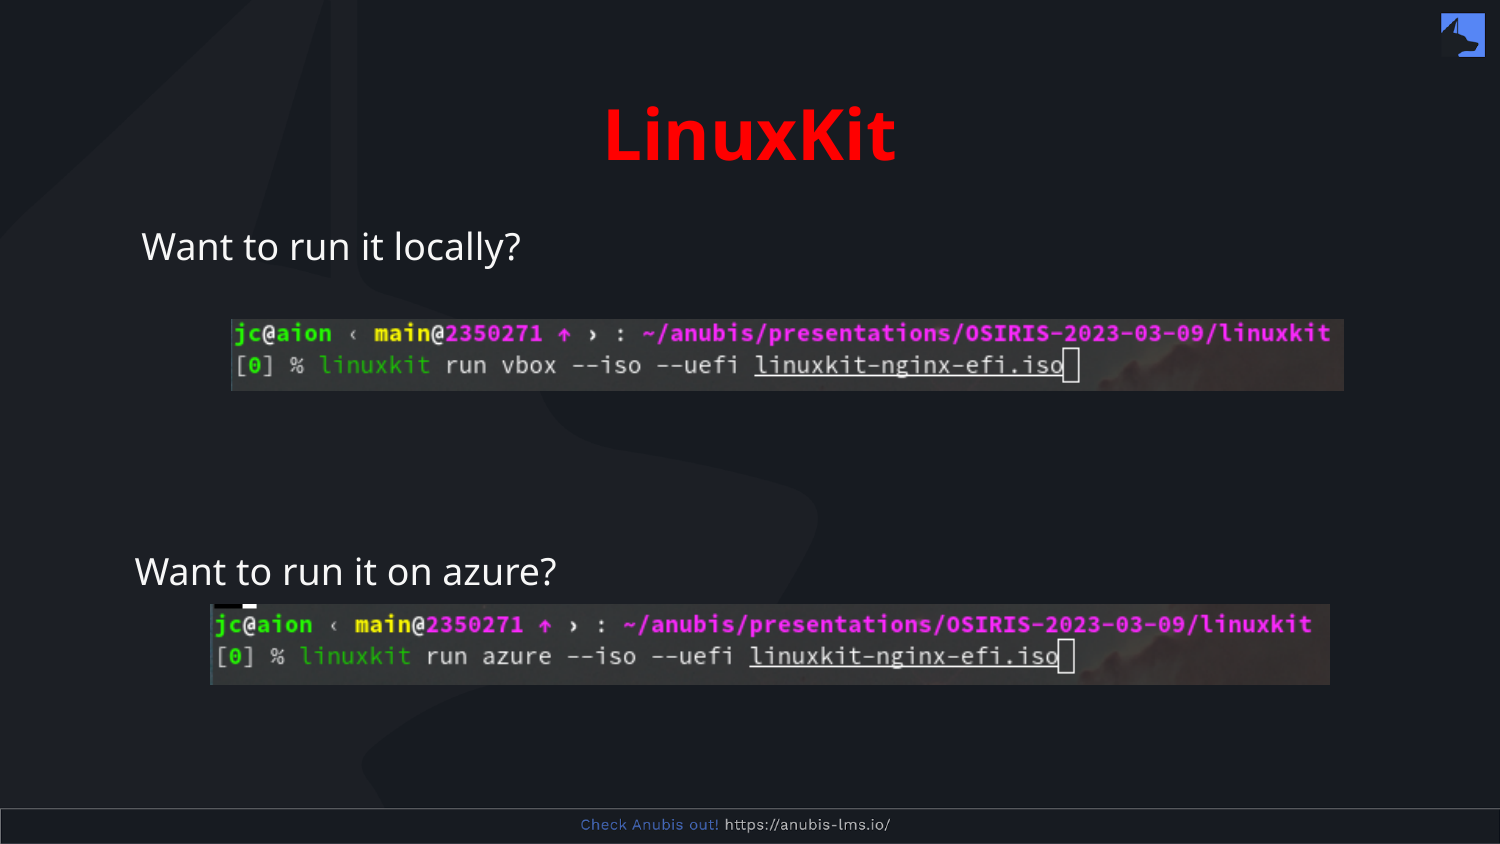

# LinuxKit
Want to run it locally?
Want to run it on azure?